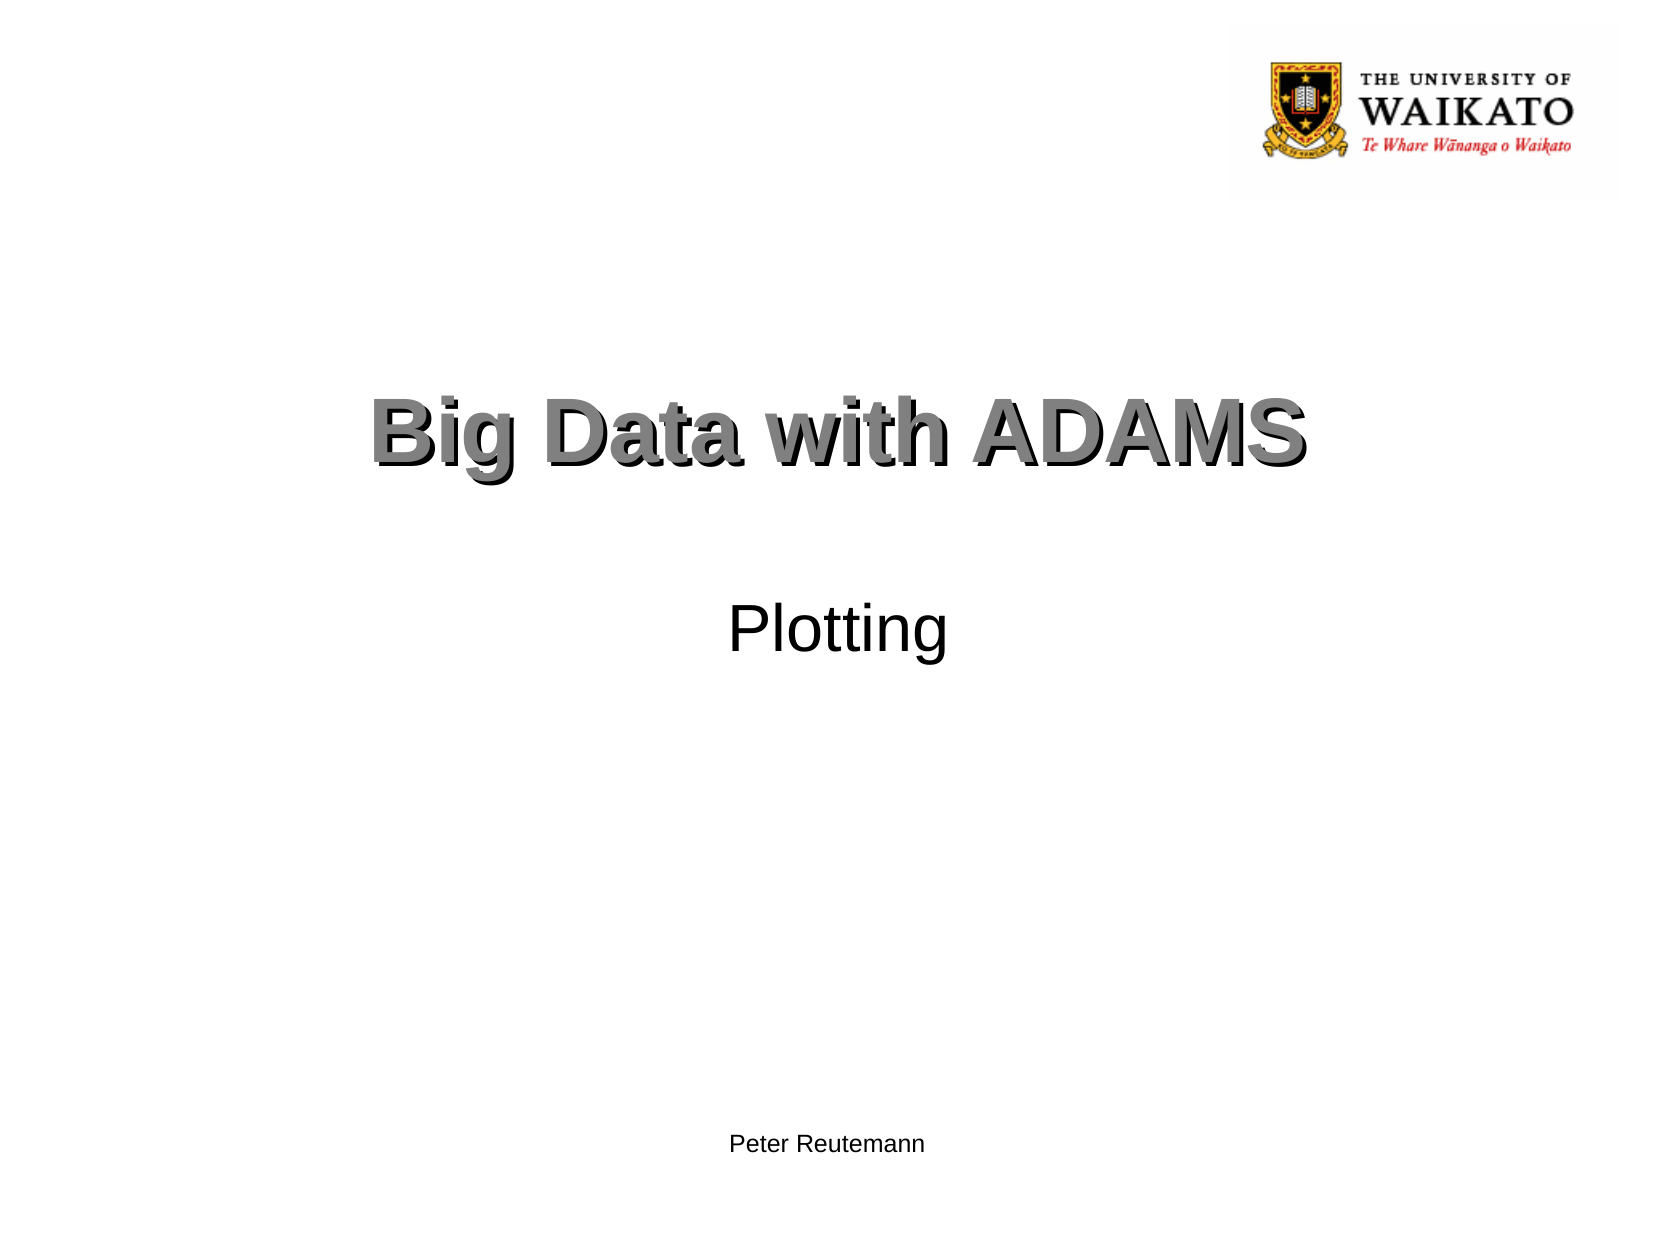

# Big Data with ADAMS
Plotting
Peter Reutemann